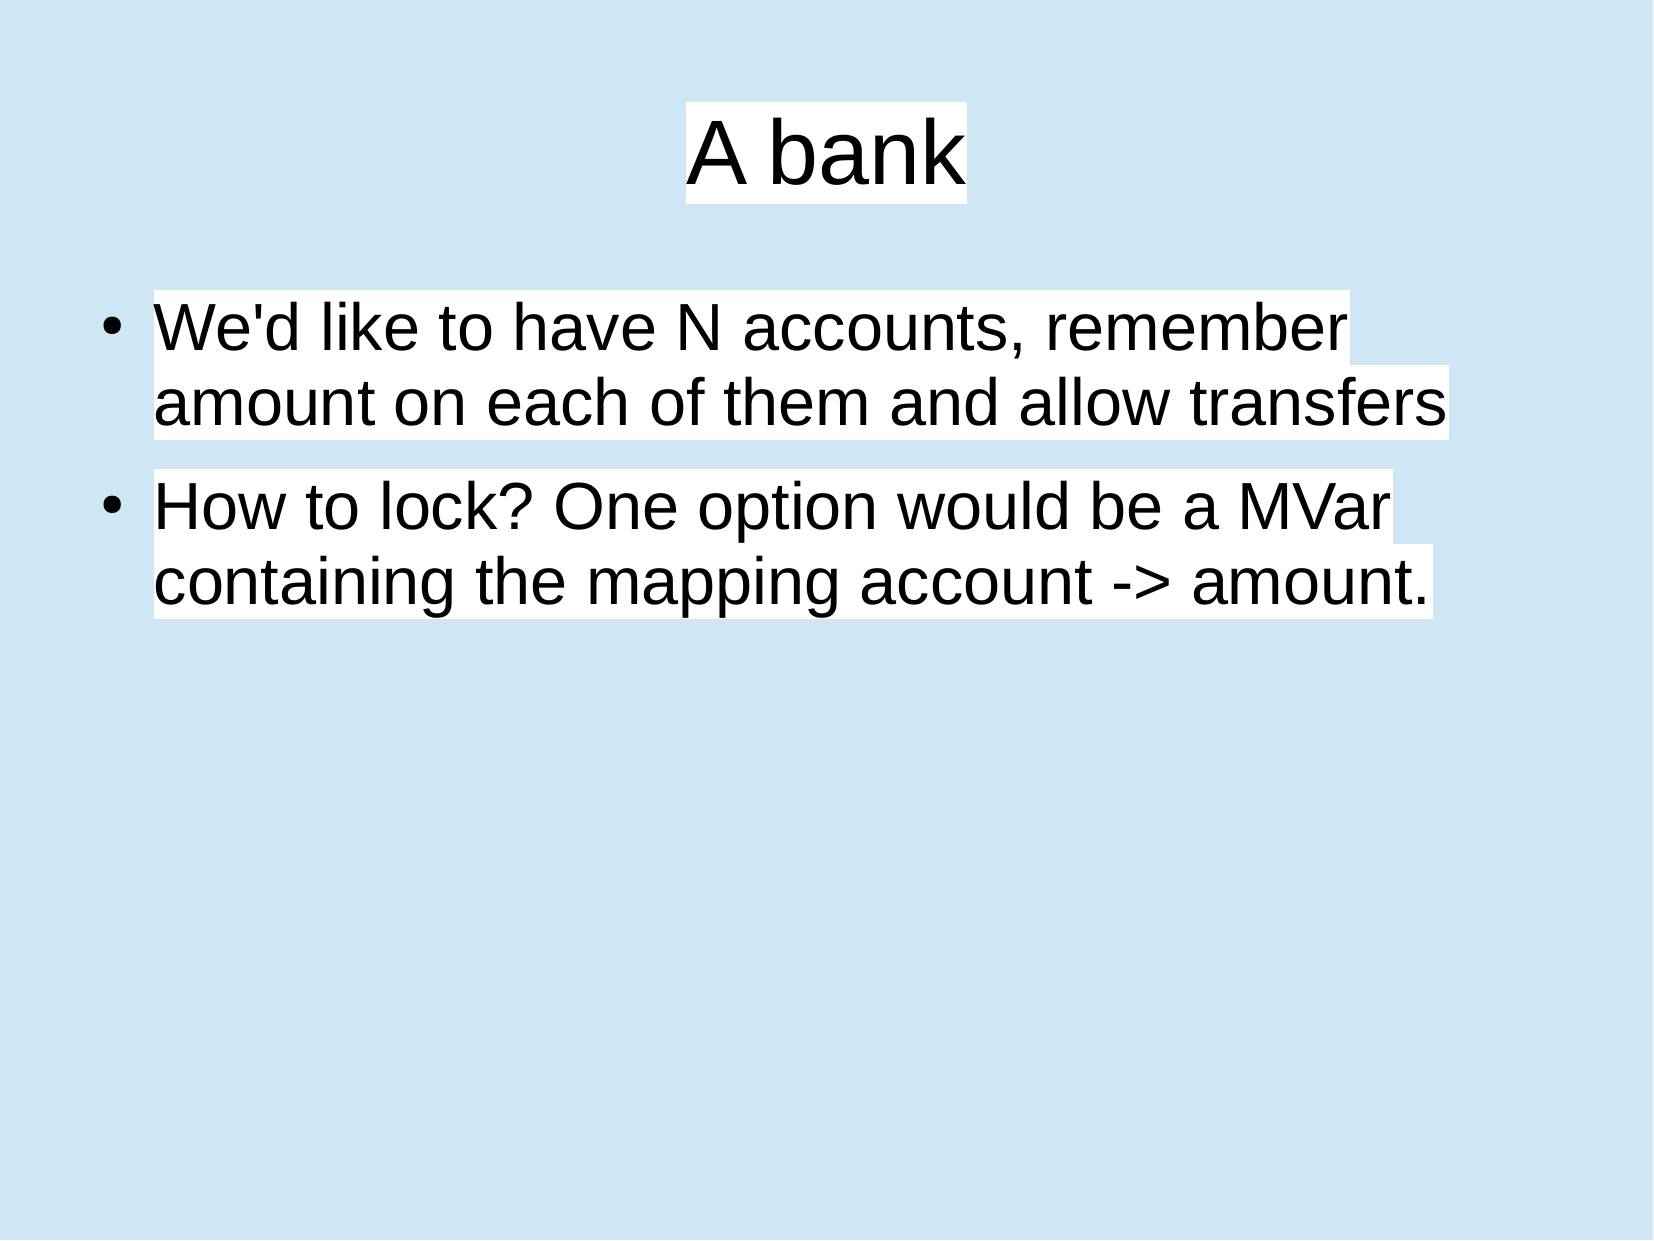

# A bank
We'd like to have N accounts, remember amount on each of them and allow transfers
How to lock? One option would be a MVar containing the mapping account -> amount.